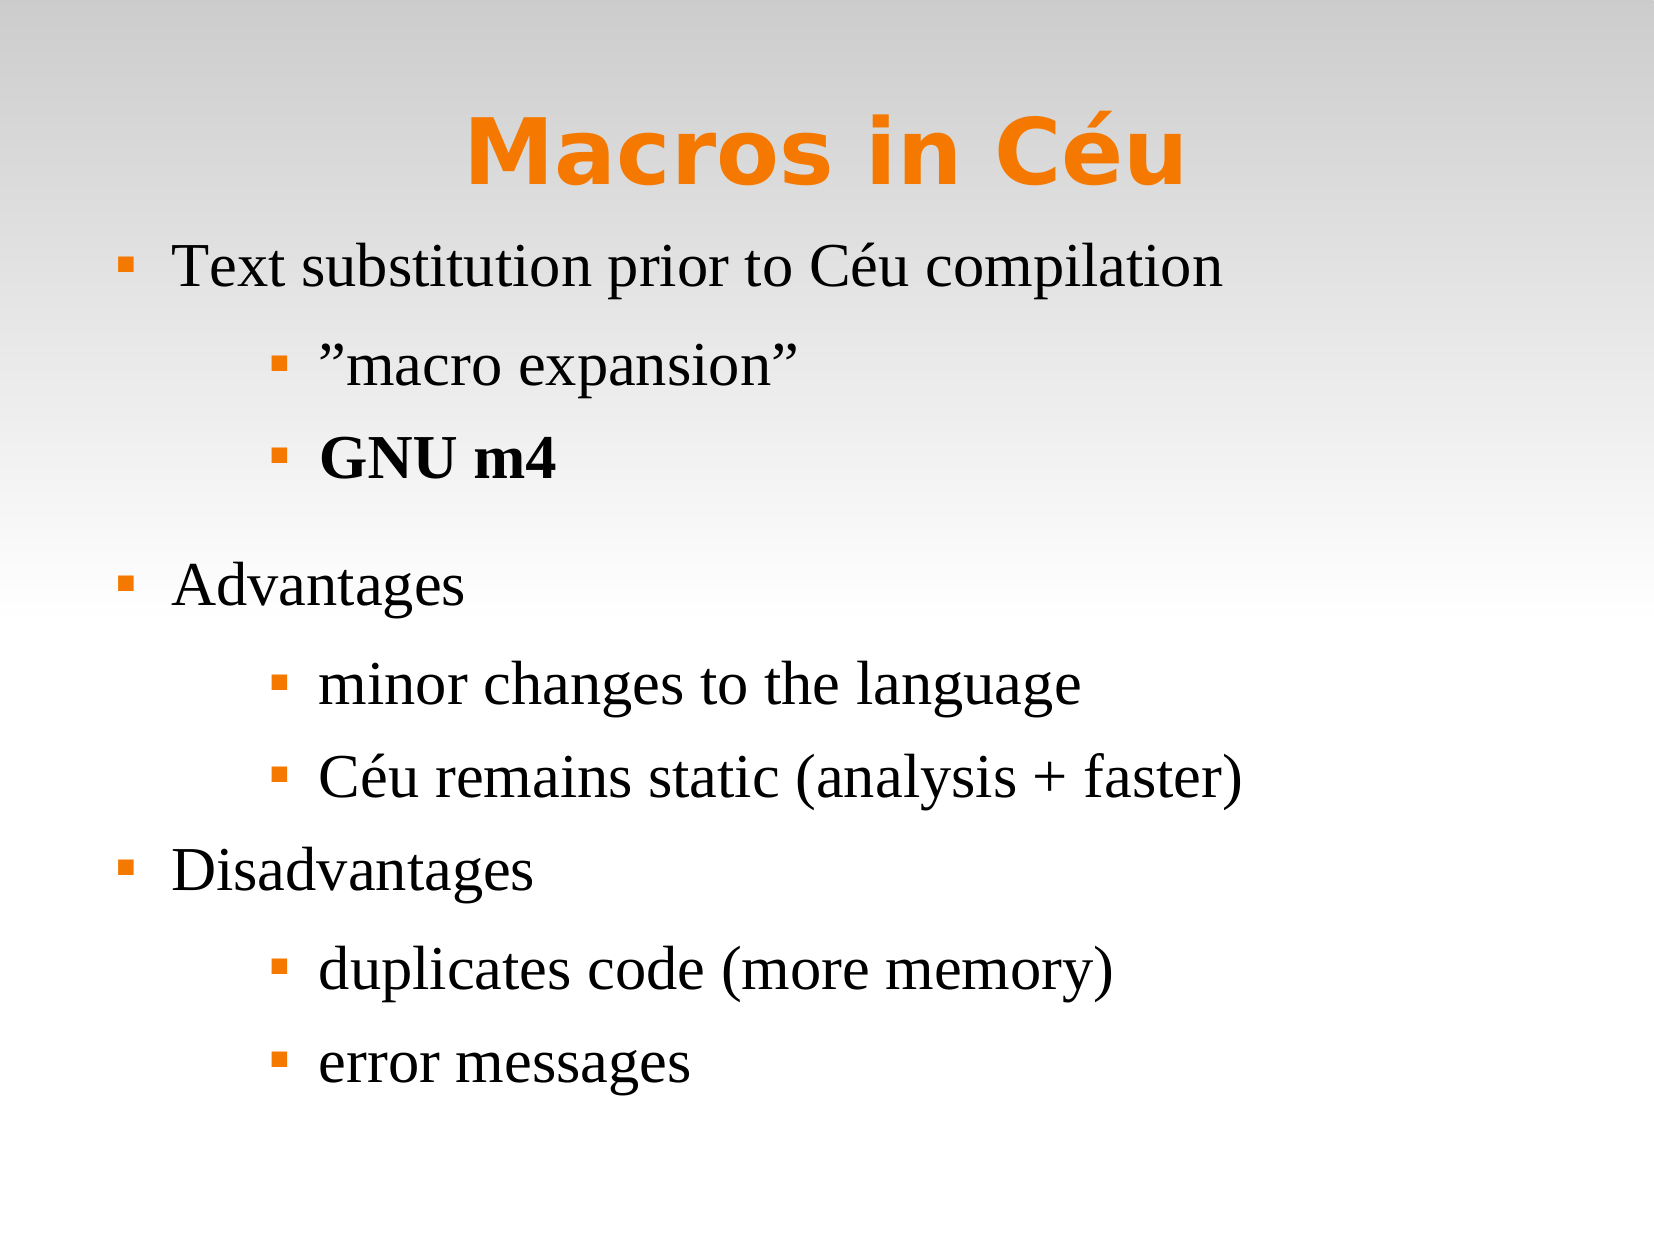

# Macros in Céu
Text substitution prior to Céu compilation
”macro expansion”
GNU m4
Advantages
minor changes to the language
Céu remains static (analysis + faster)
Disadvantages
duplicates code (more memory)
error messages